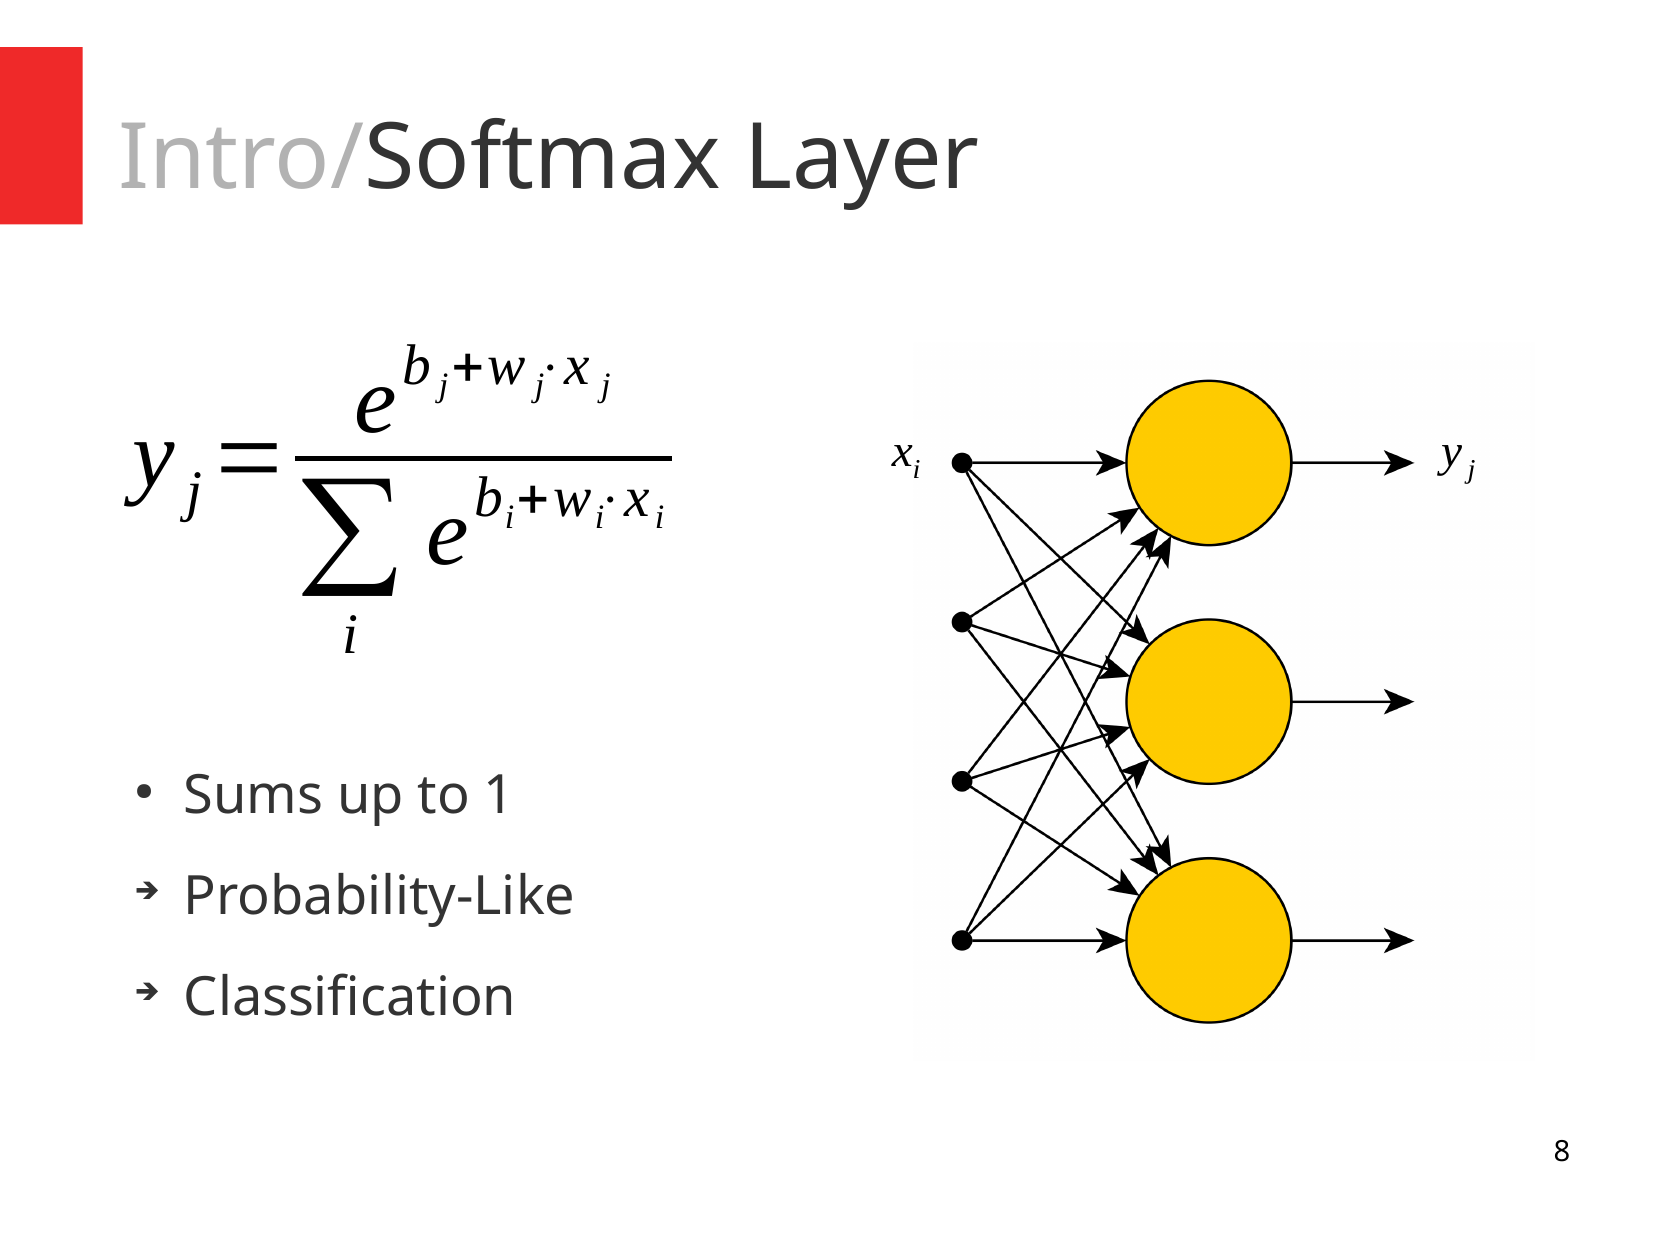

# Intro/Softmax Layer
Sums up to 1
Probability-Like
Classification
8